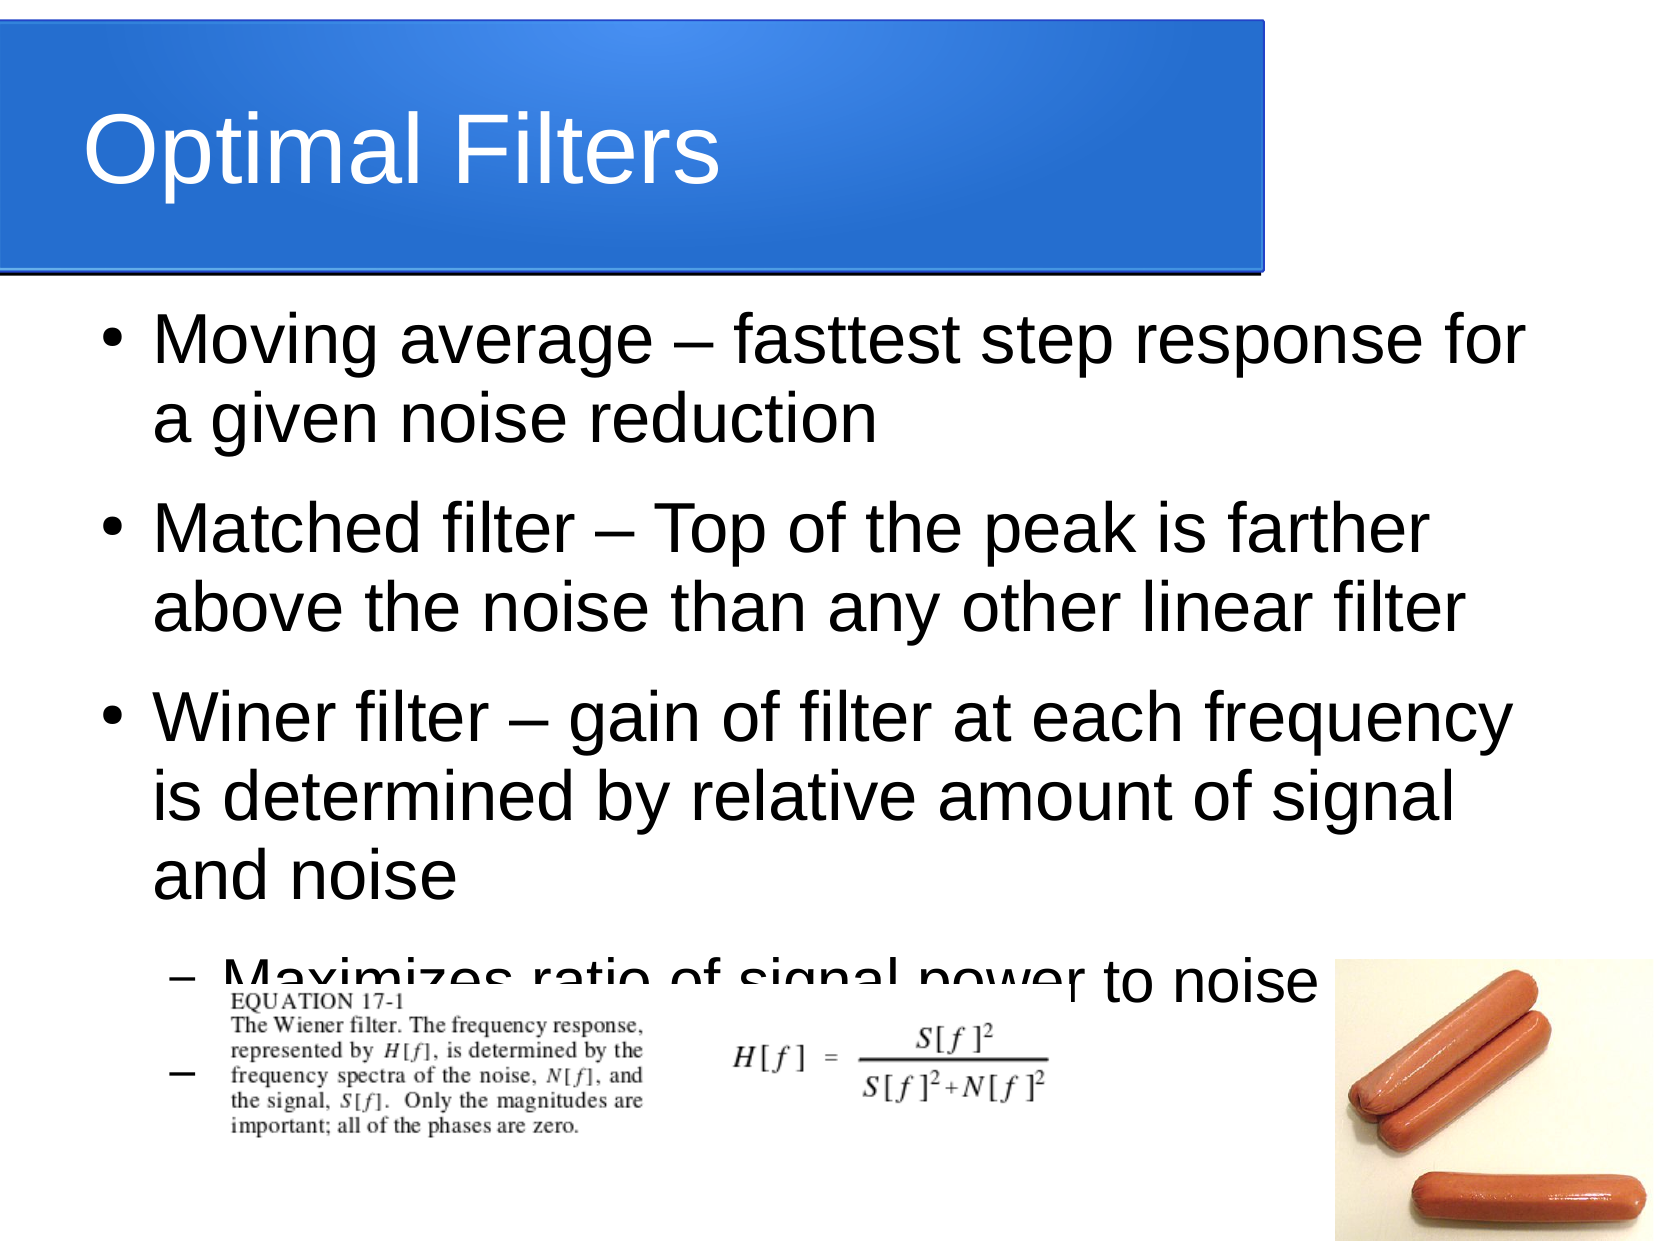

# Optimal Filters
Moving average – fasttest step response for a given noise reduction
Matched filter – Top of the peak is farther above the noise than any other linear filter
Winer filter – gain of filter at each frequency is determined by relative amount of signal and noise
Maximizes ratio of signal power to noise power